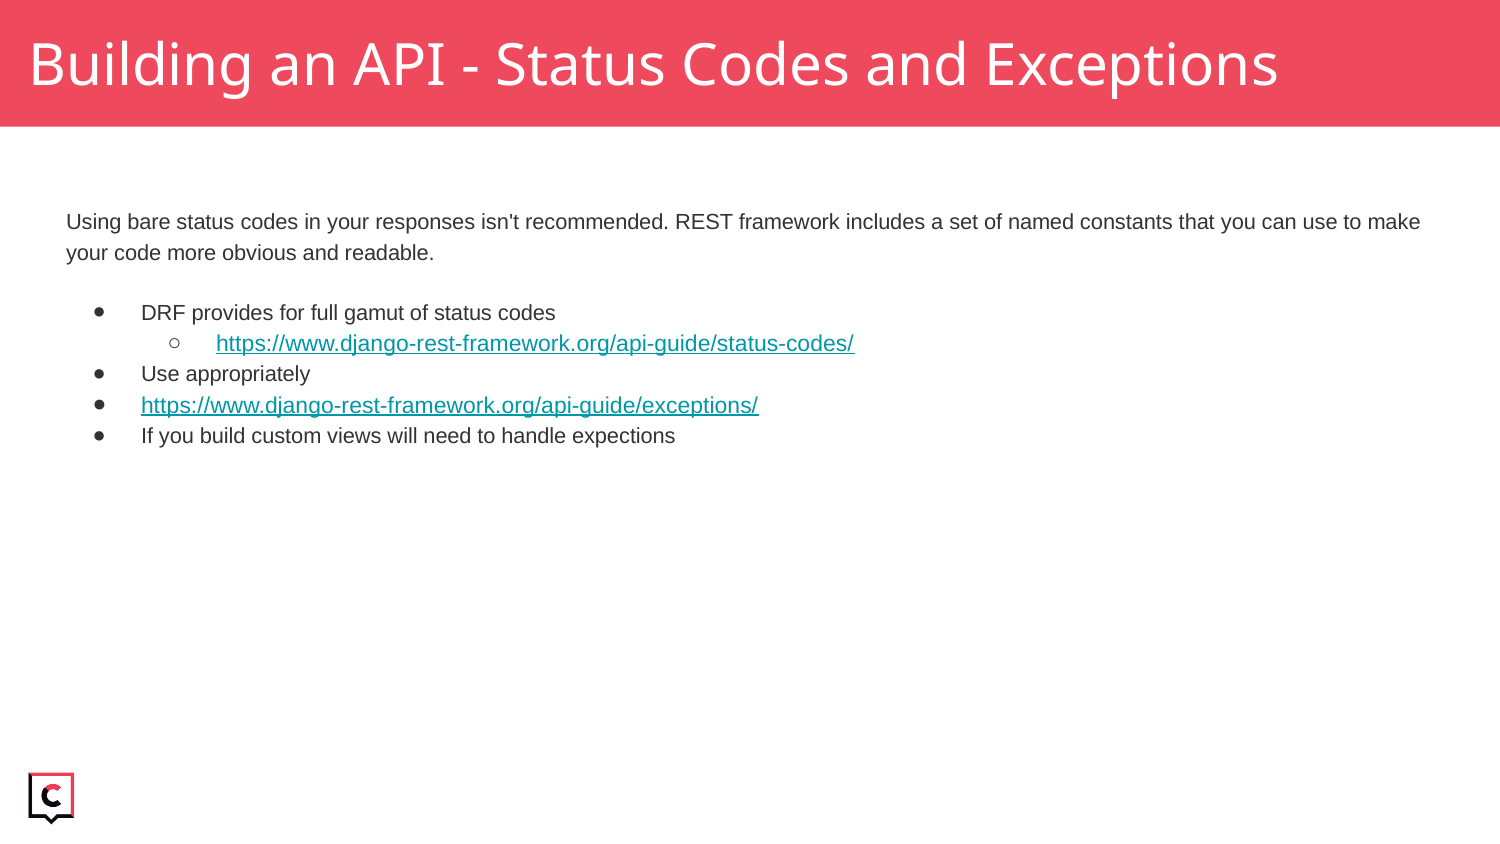

# Building an API - Status Codes and Exceptions
Using bare status codes in your responses isn't recommended. REST framework includes a set of named constants that you can use to make your code more obvious and readable.
DRF provides for full gamut of status codes
https://www.django-rest-framework.org/api-guide/status-codes/
Use appropriately
https://www.django-rest-framework.org/api-guide/exceptions/
If you build custom views will need to handle expections